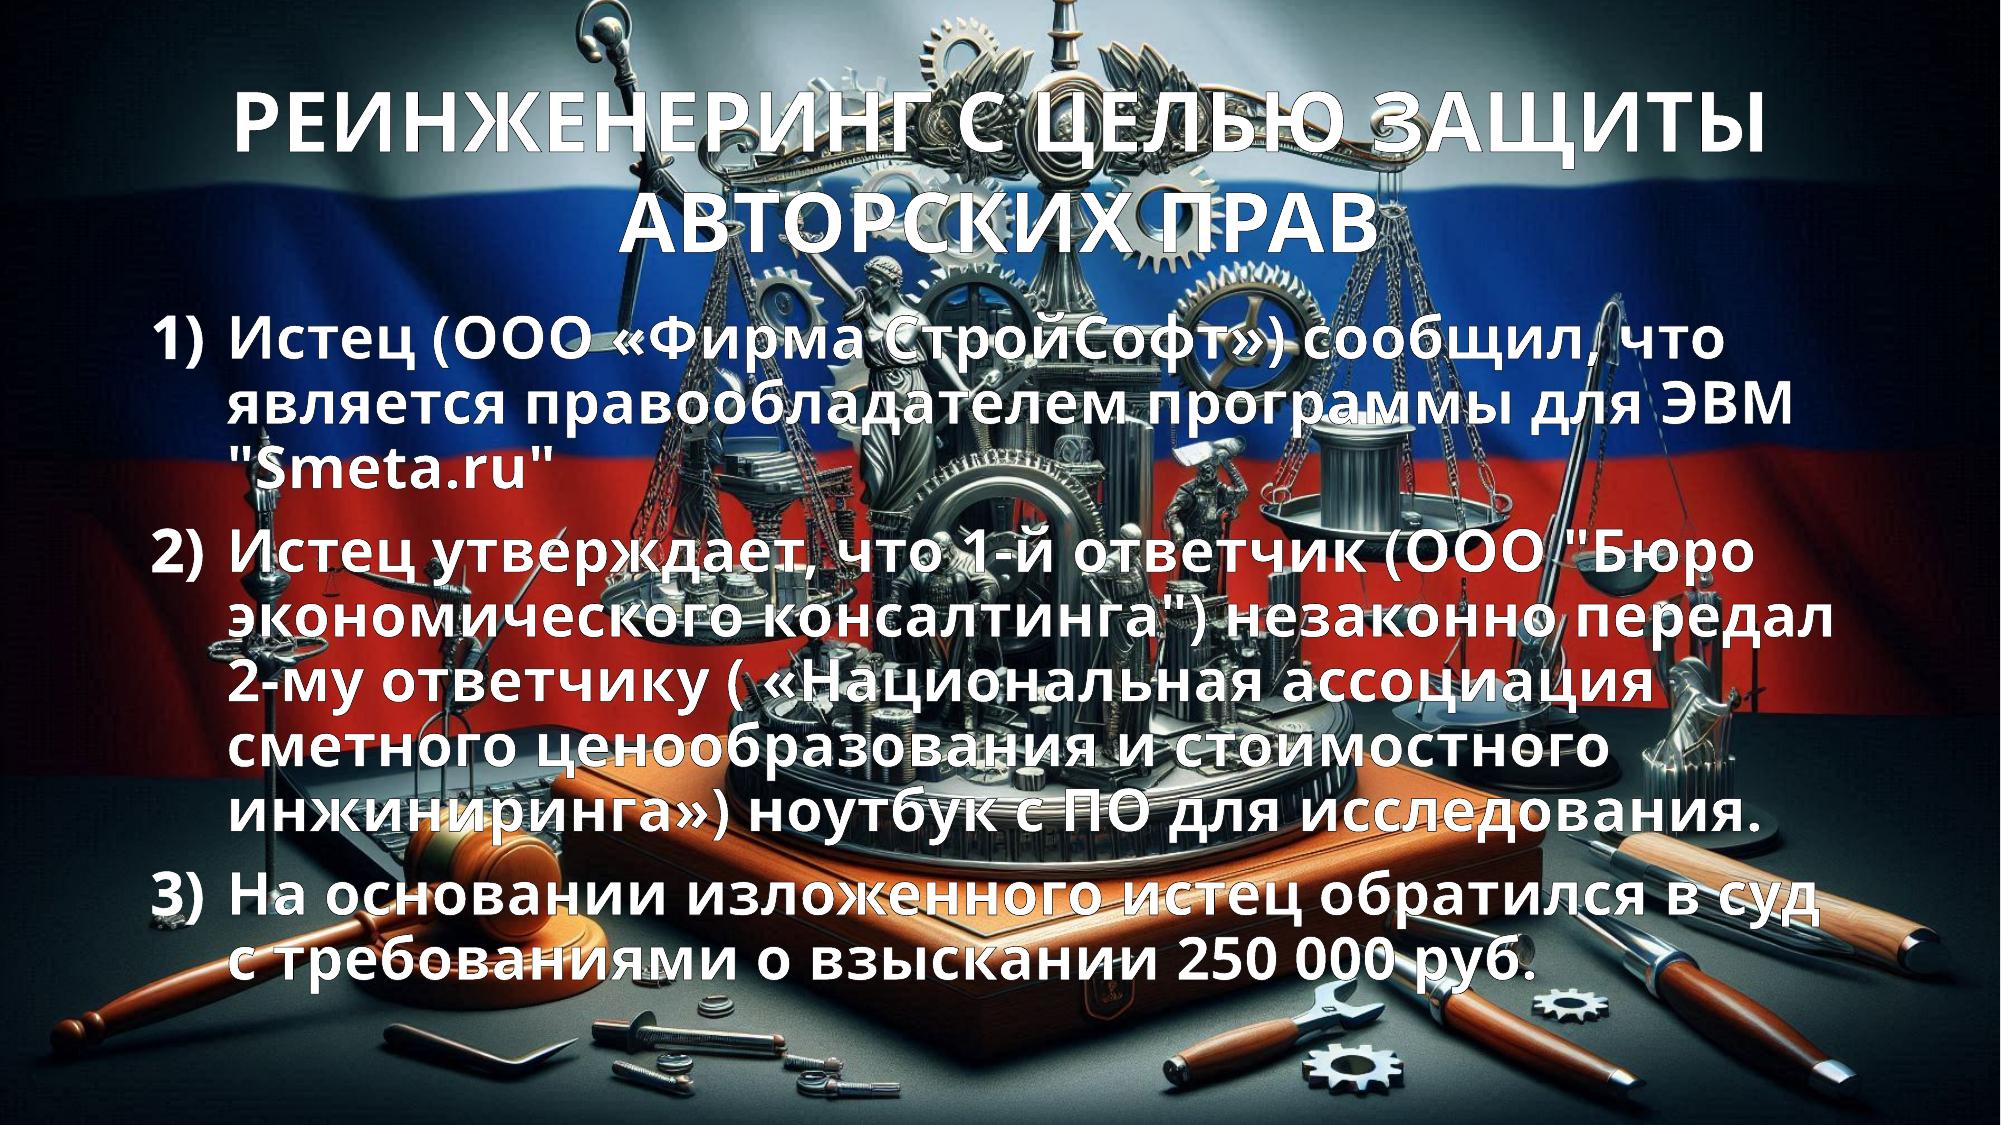

# РЕИНЖЕНЕРИНГ С ЦЕЛЬЮ ЗАЩИТЫ АВТОРСКИХ ПРАВ
Истец (ООО «Фирма СтройСофт») сообщил, что является правообладателем программы для ЭВМ "Smeta.ru"
Истец утверждает, что 1-й ответчик (ООО "Бюро экономического консалтинга") незаконно передал 2-му ответчику ( «Национальная ассоциация сметного ценообразования и стоимостного инжиниринга») ноутбук с ПО для исследования.
На основании изложенного истец обратился в суд с требованиями о взыскании 250 000 руб.